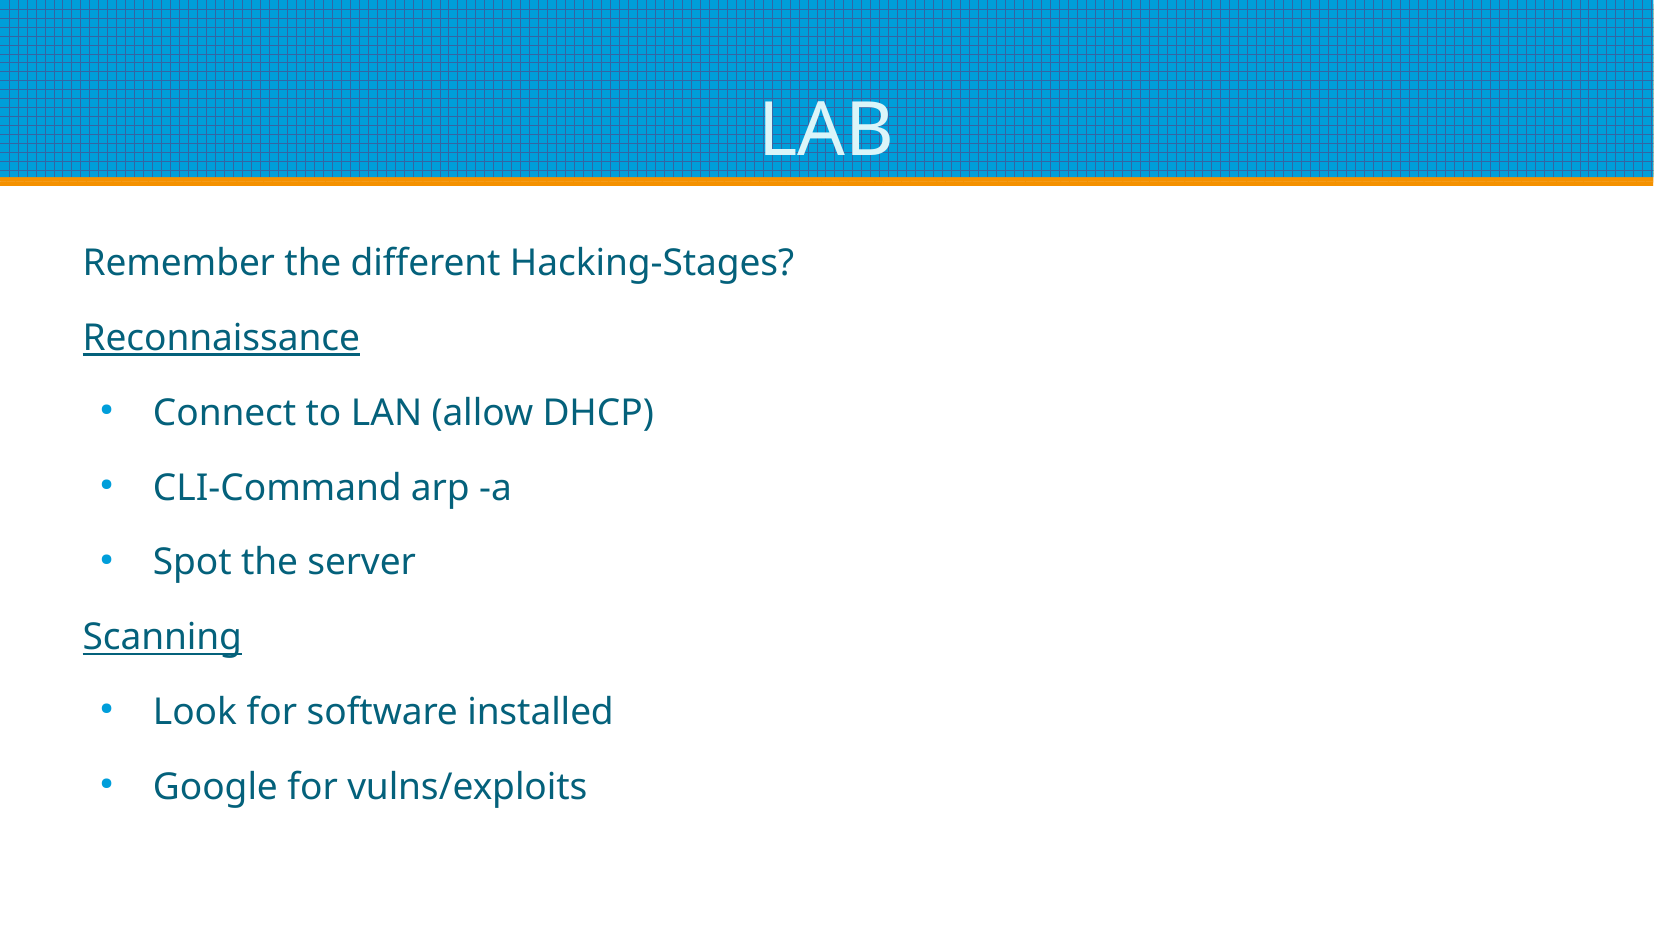

# LAB
Remember the different Hacking-Stages?
Reconnaissance
Connect to LAN (allow DHCP)
CLI-Command arp -a
Spot the server
Scanning
Look for software installed
Google for vulns/exploits